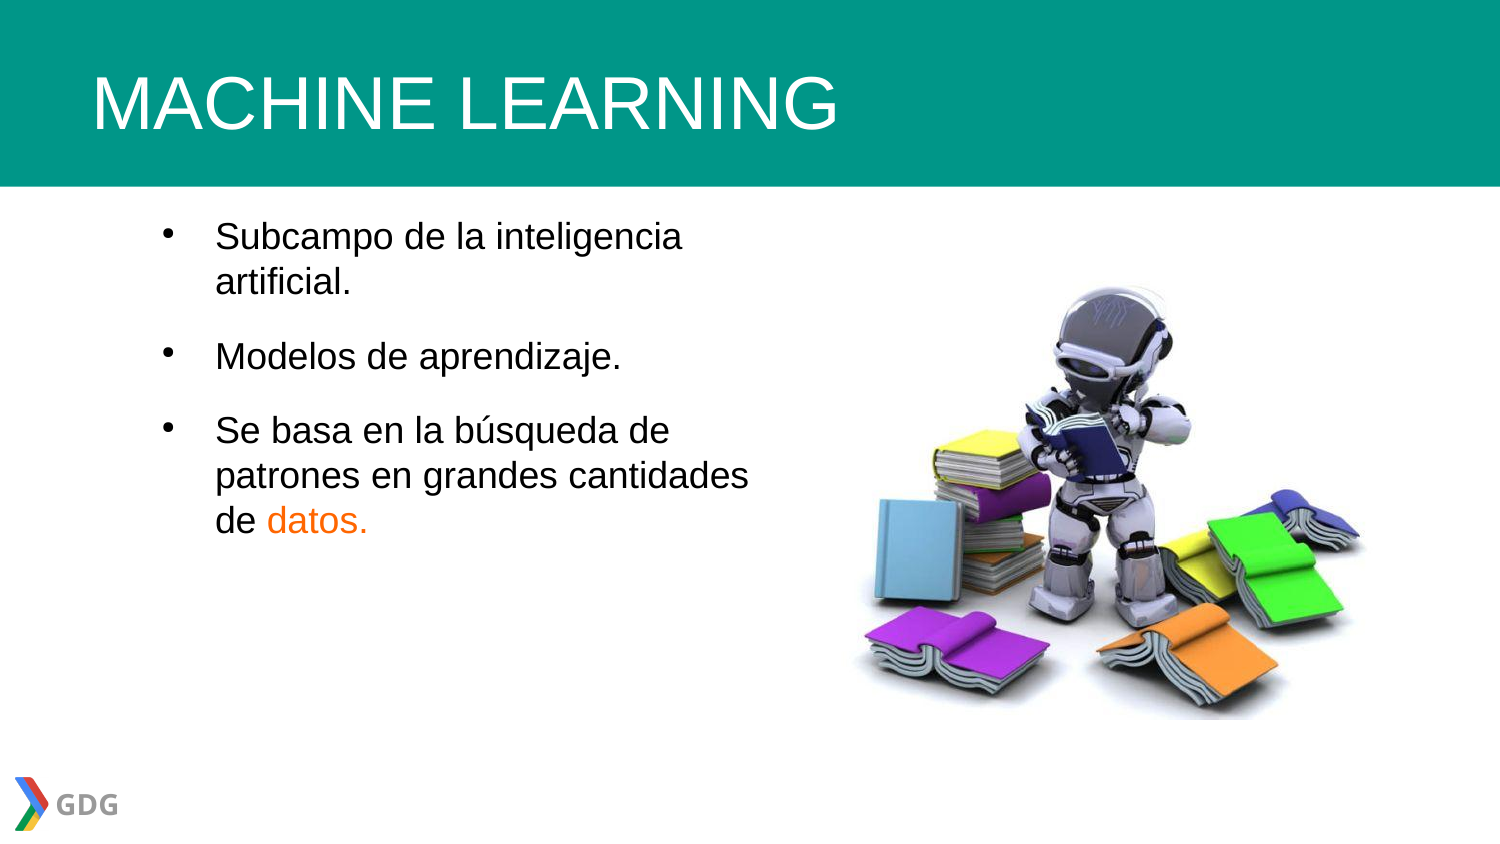

MACHINE LEARNING
# Subcampo de la inteligencia artificial.
Modelos de aprendizaje.
Se basa en la búsqueda de patrones en grandes cantidades de datos.